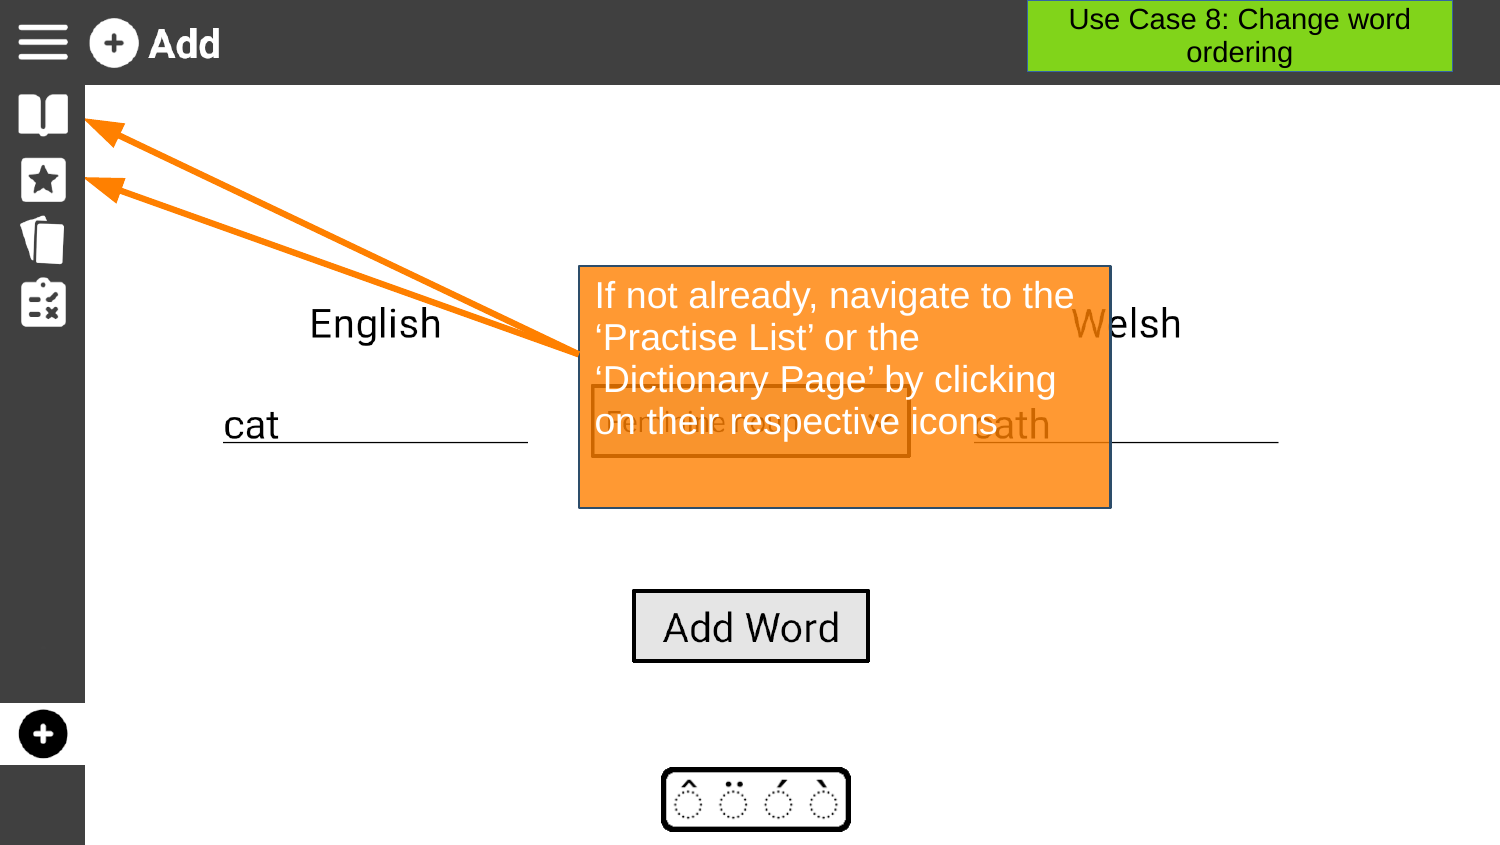

Use Case 8: Change word ordering
If not already, navigate to the ‘Practise List’ or the ‘Dictionary Page’ by clicking on their respective icons